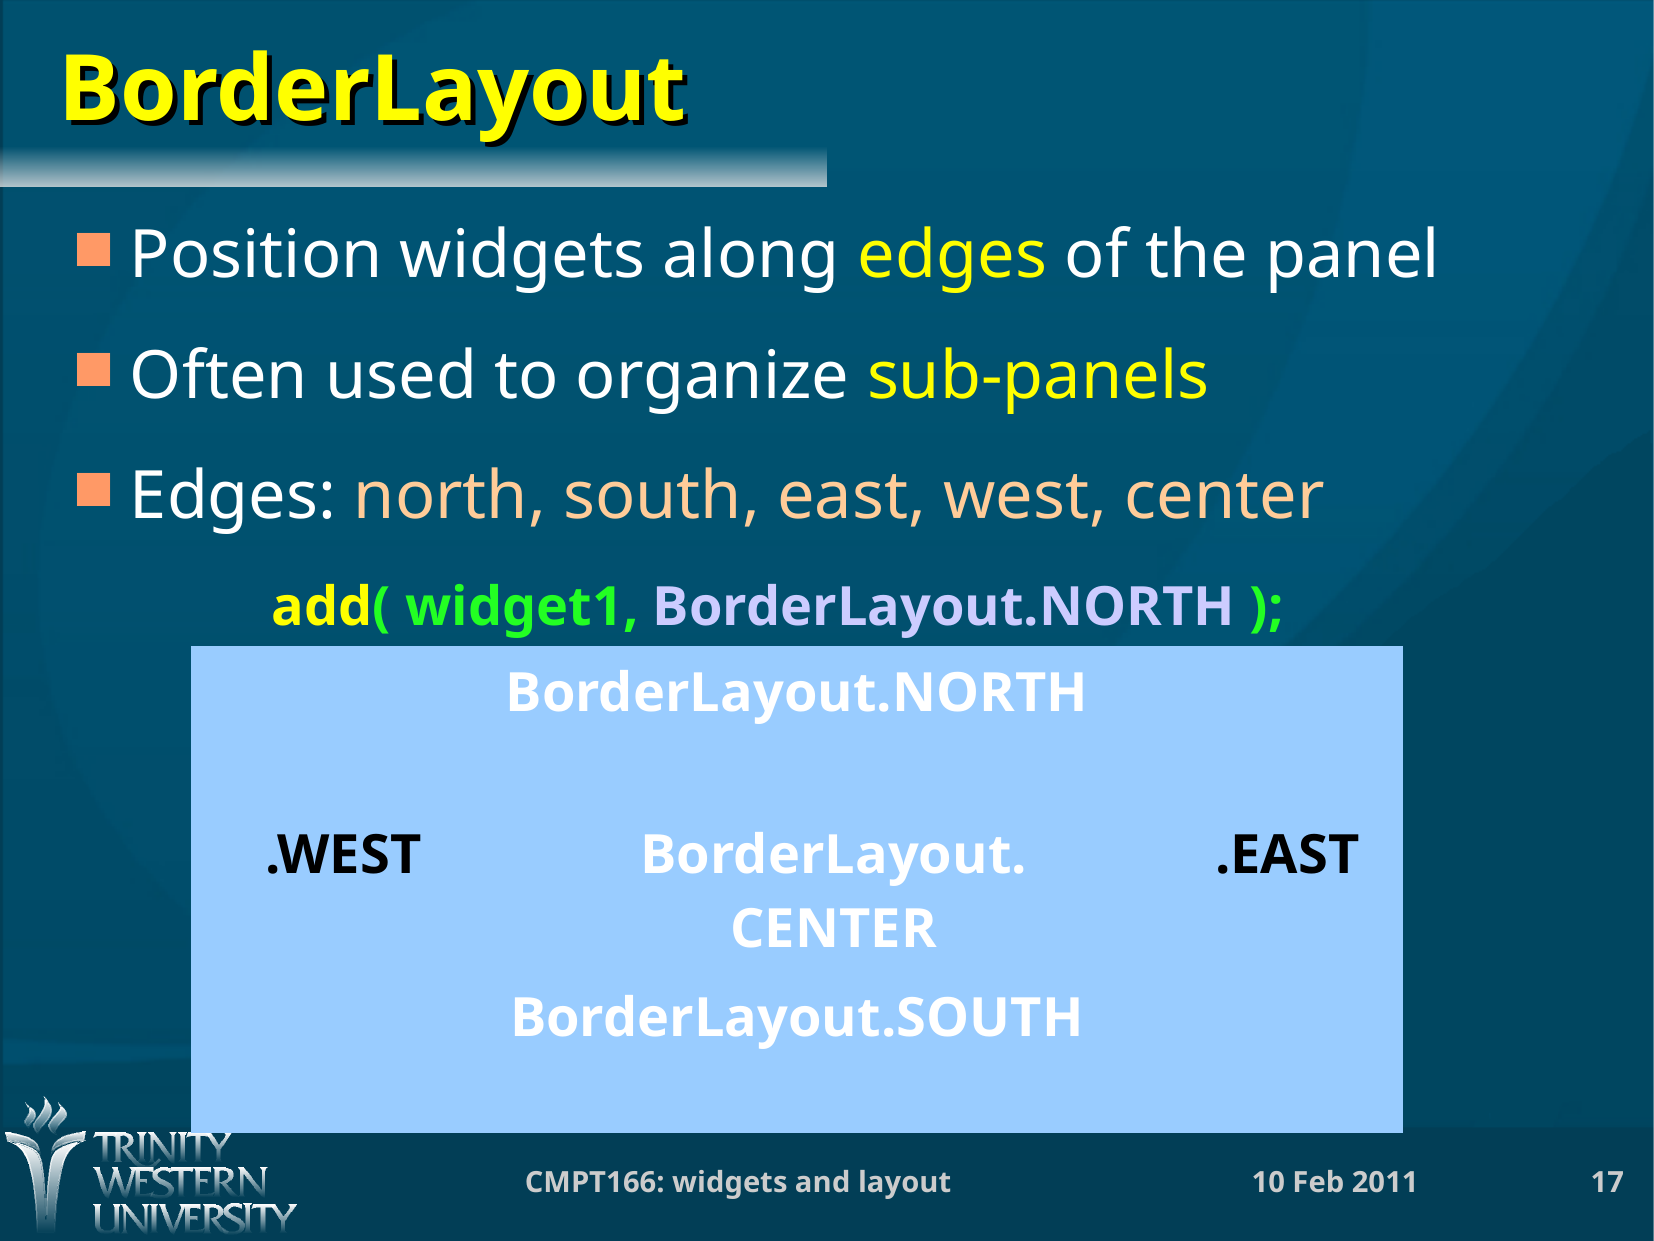

# BorderLayout
Position widgets along edges of the panel
Often used to organize sub-panels
Edges: north, south, east, west, center
add( widget1, BorderLayout.NORTH );
| BorderLayout.NORTH | | |
| --- | --- | --- |
| .WEST | BorderLayout. CENTER | .EAST |
| BorderLayout.SOUTH | | |
CMPT166: widgets and layout
10 Feb 2011
17